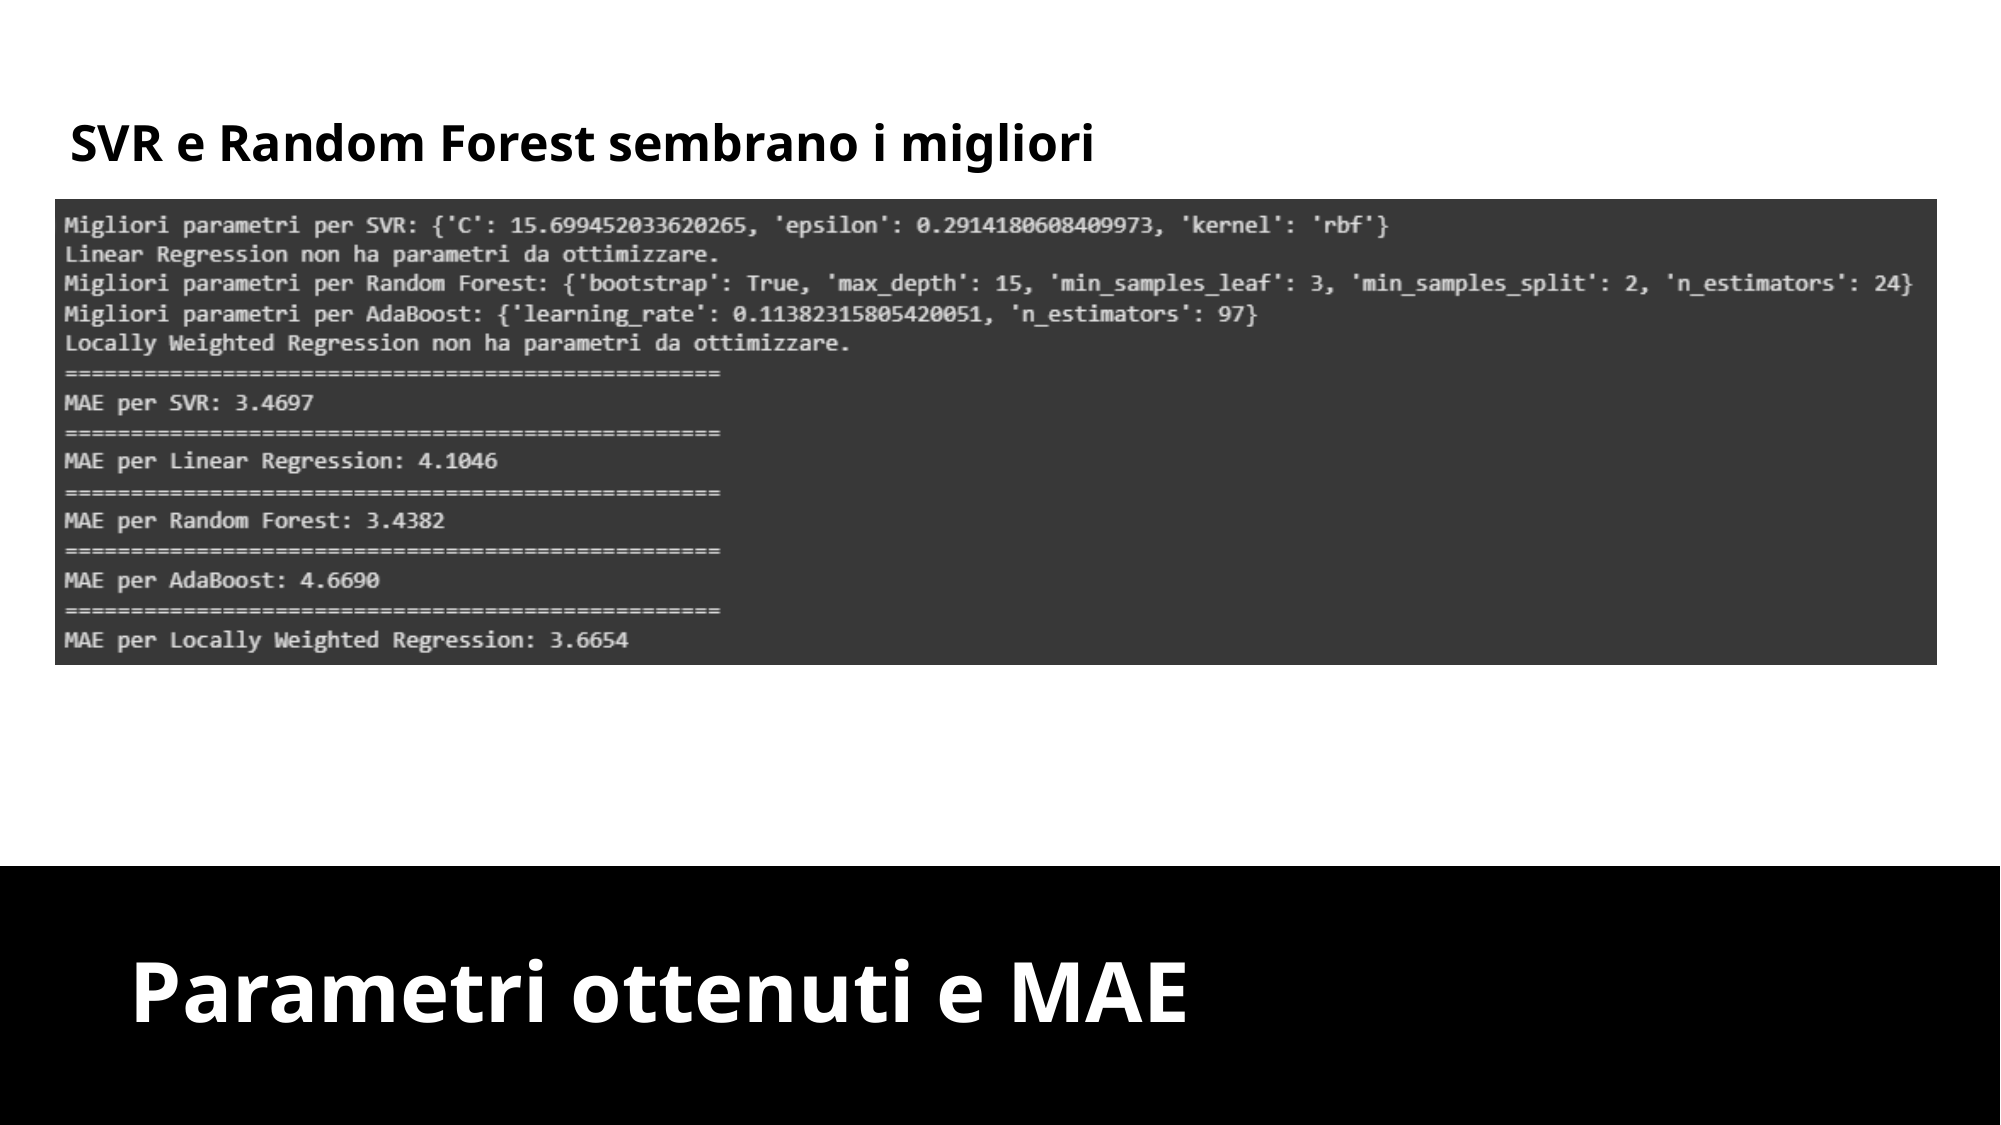

SVR e Random Forest sembrano i migliori
# Parametri ottenuti e MAE